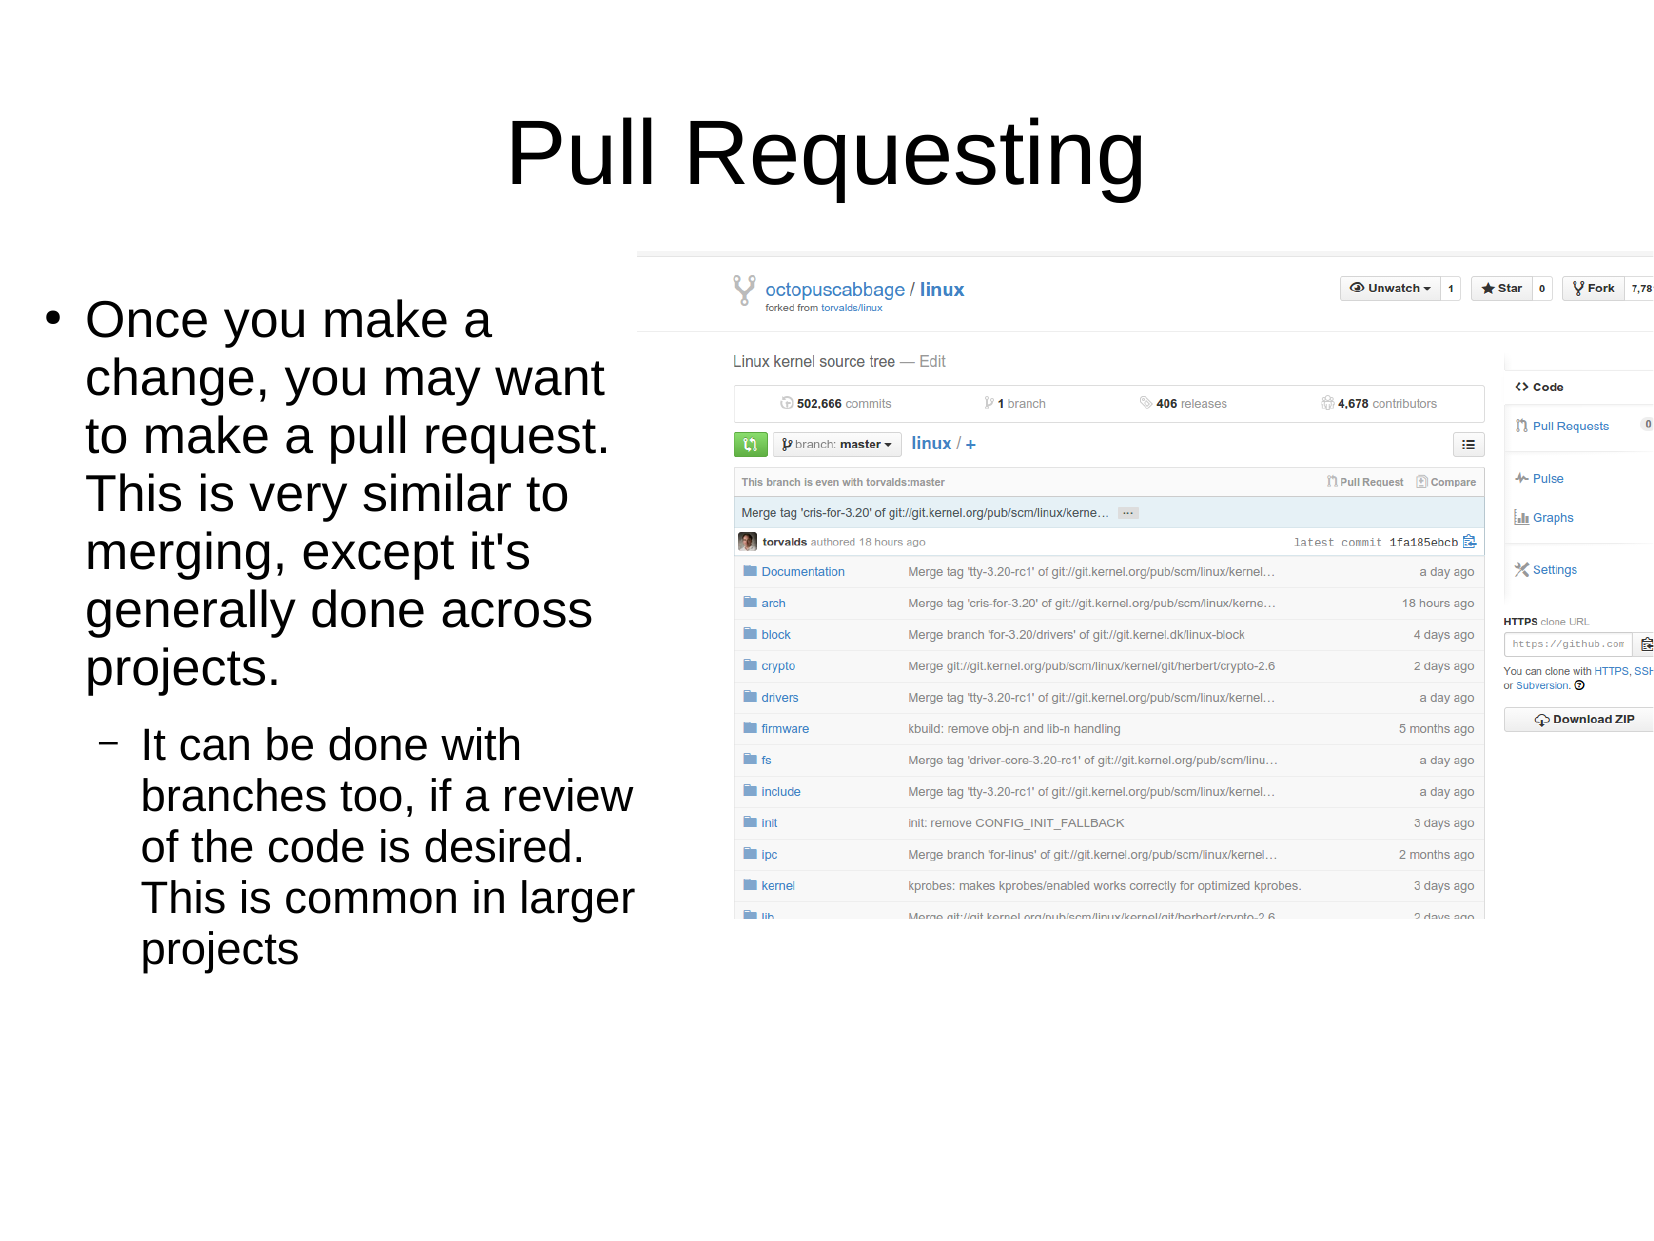

# Pull Requesting
Once you make a change, you may want to make a pull request. This is very similar to merging, except it's generally done across projects.
It can be done with branches too, if a review of the code is desired. This is common in larger projects